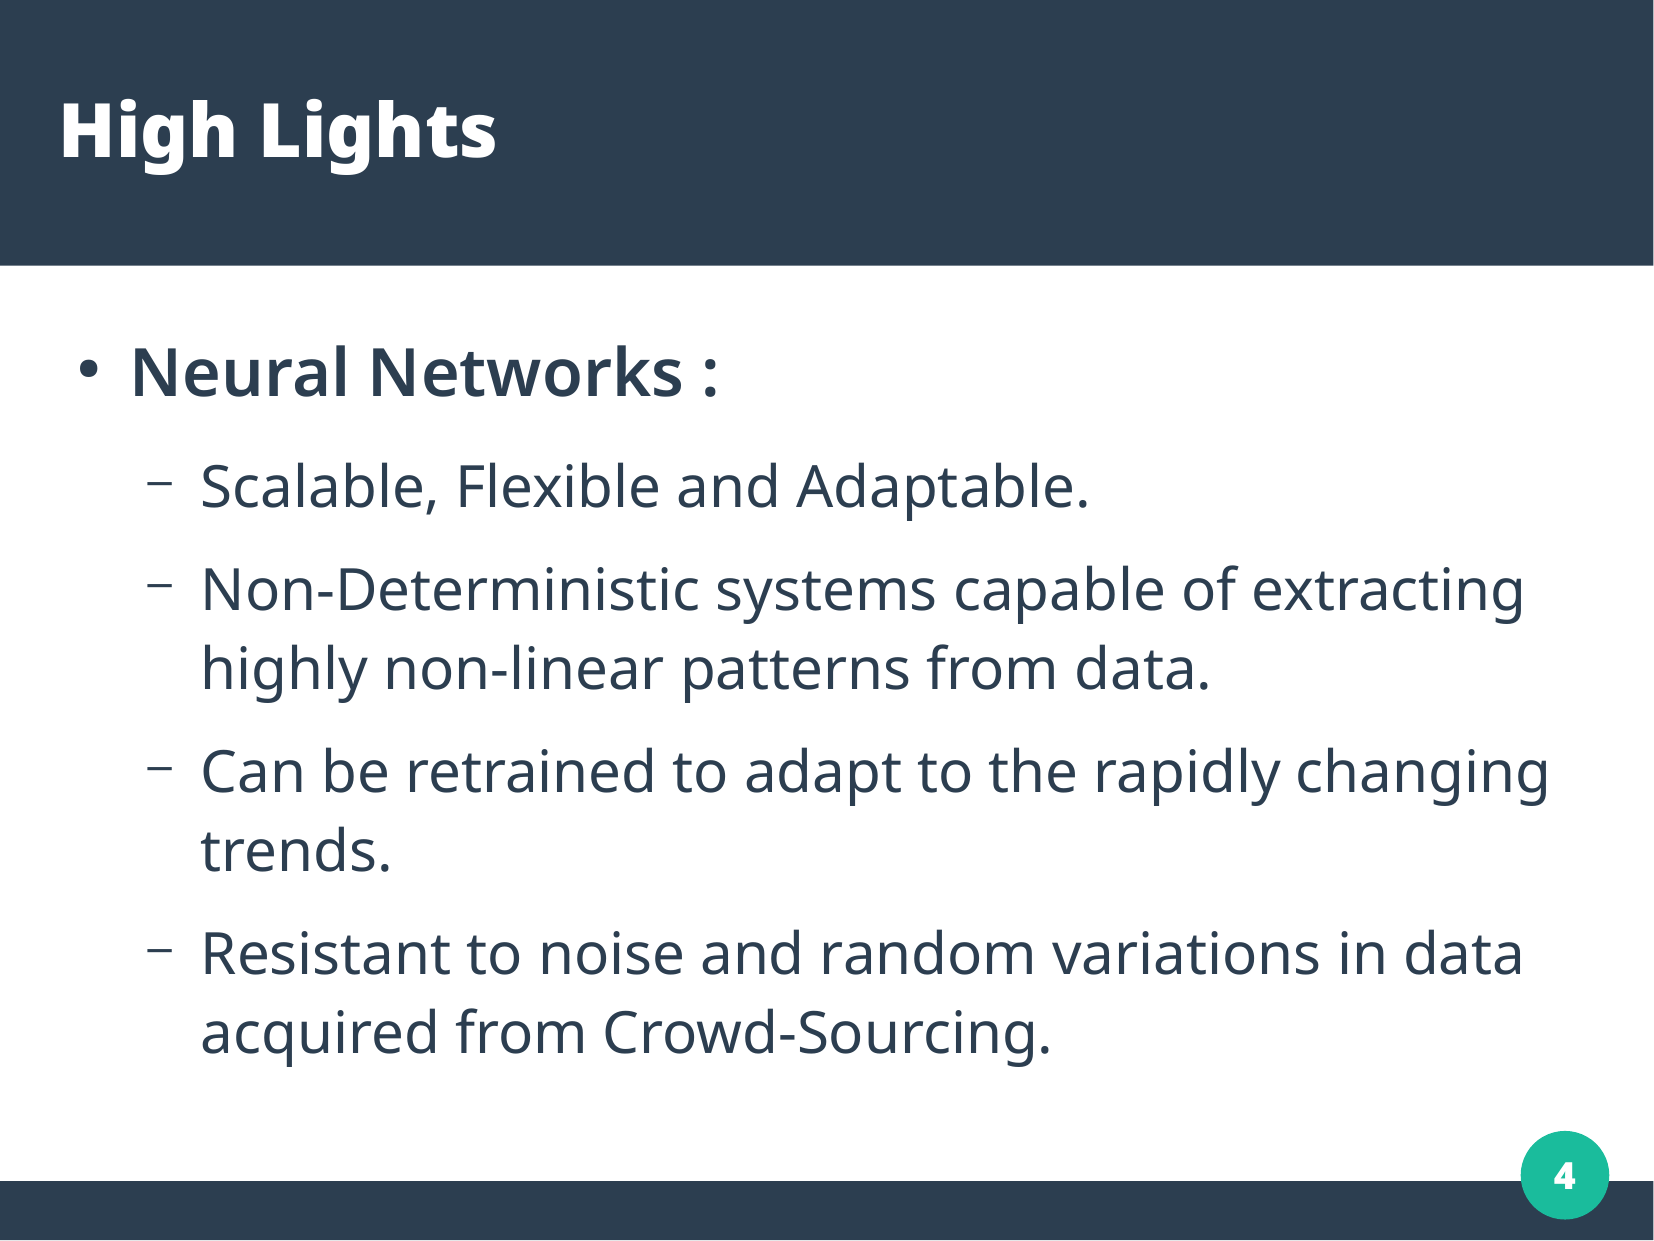

# High Lights
Neural Networks :
Scalable, Flexible and Adaptable.
Non-Deterministic systems capable of extracting highly non-linear patterns from data.
Can be retrained to adapt to the rapidly changing trends.
Resistant to noise and random variations in data acquired from Crowd-Sourcing.
4